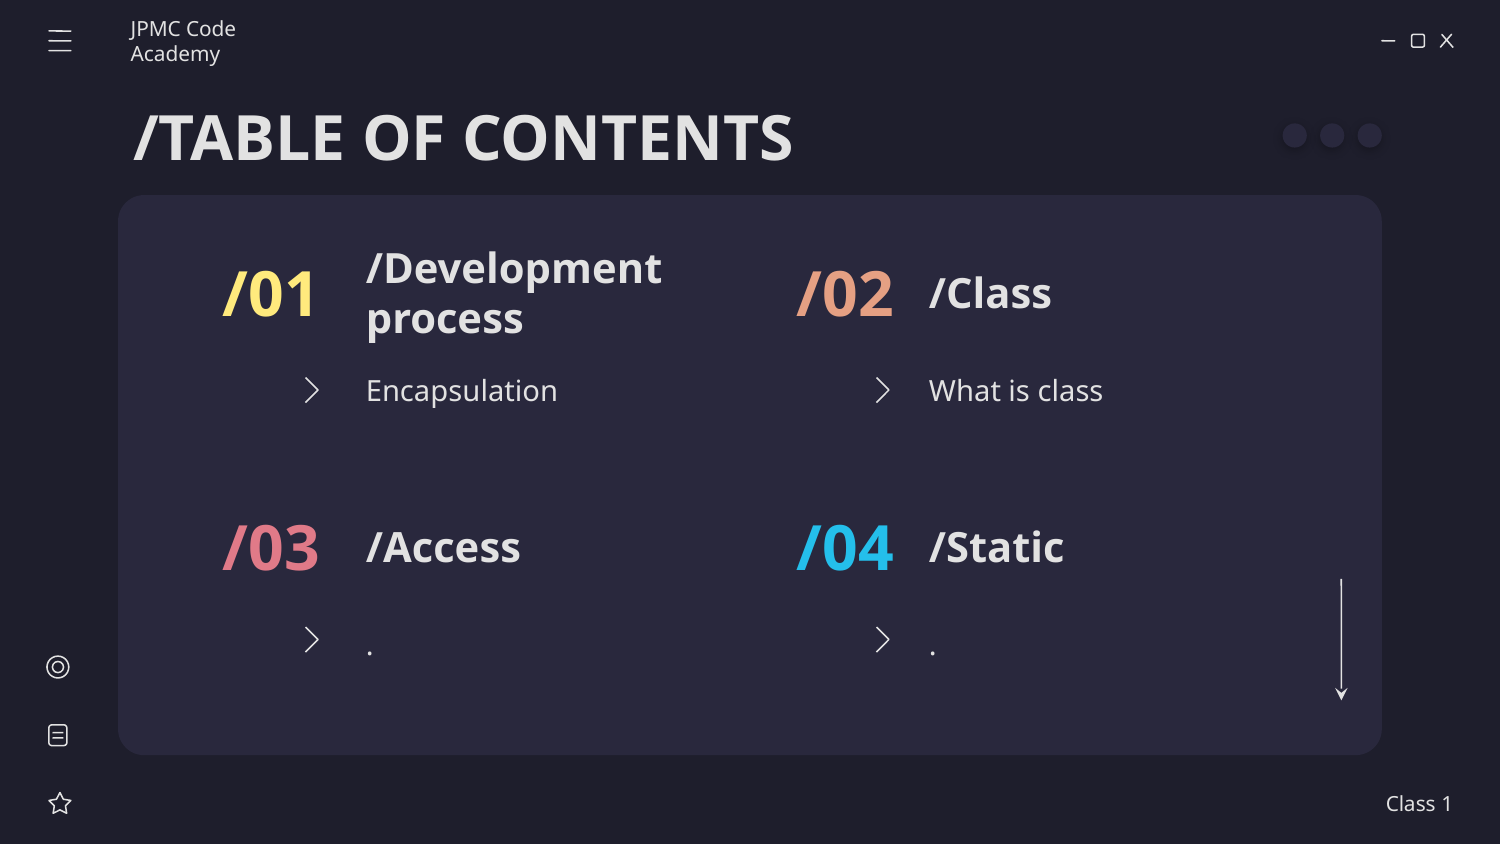

JPMC Code Academy
/TABLE OF CONTENTS
/01
# /Development process
/02
/Class
Encapsulation
What is class
/03
/Access
/04
/Static
.
.
Class 1